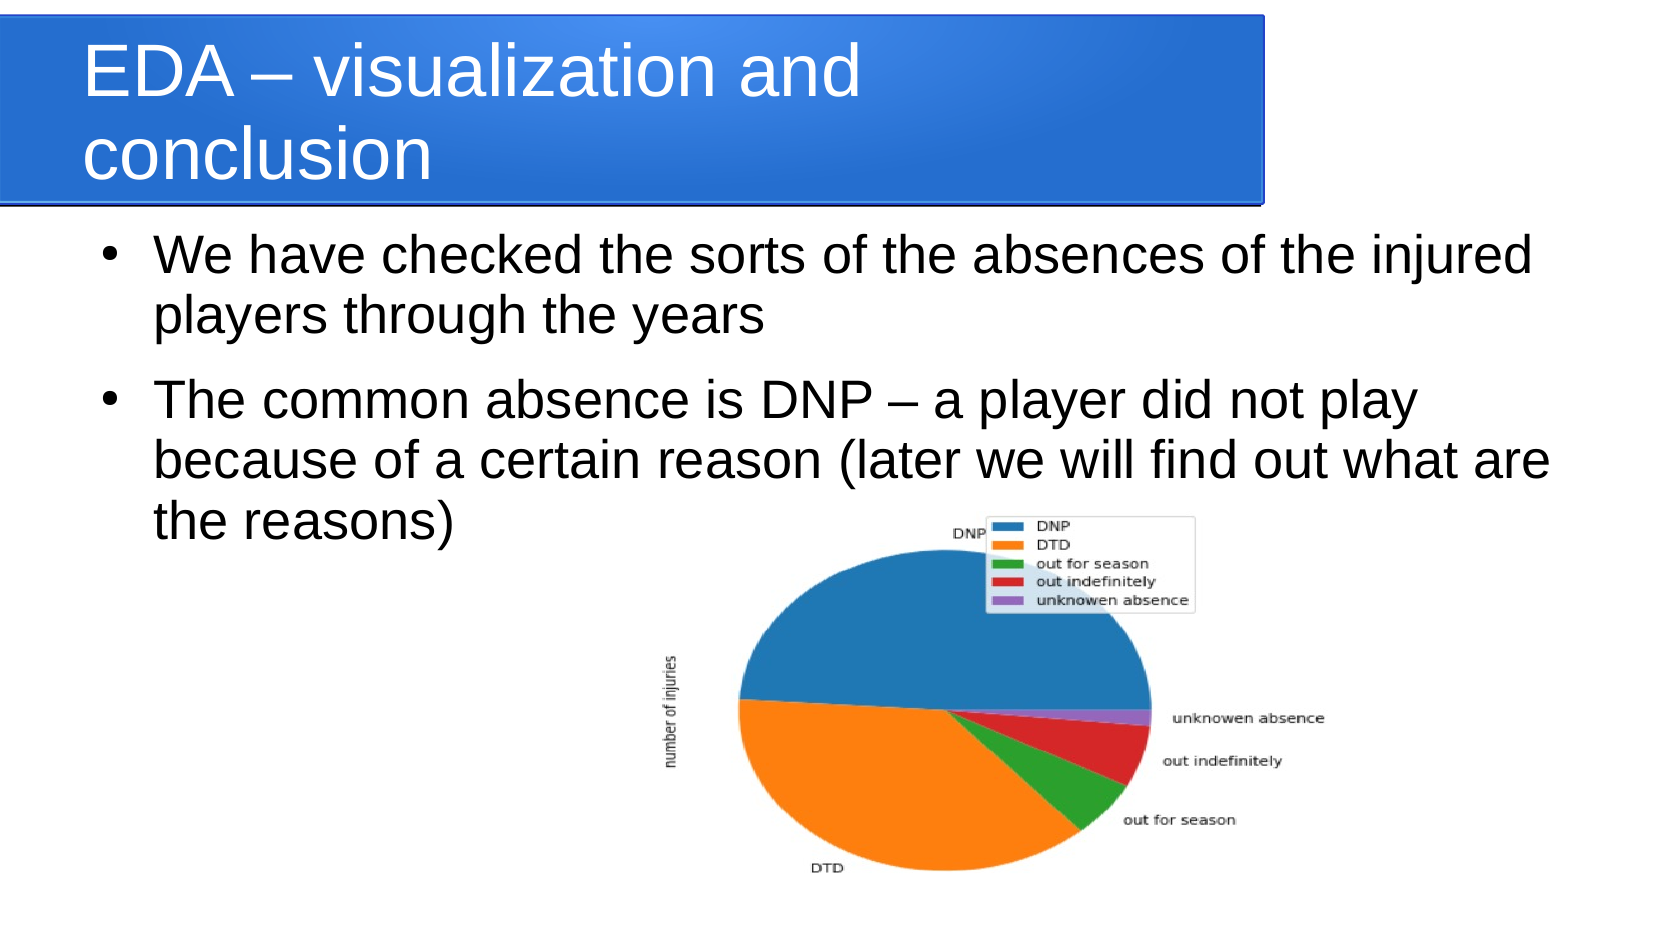

# EDA – visualization and conclusion
We have checked the sorts of the absences of the injured players through the years
The common absence is DNP – a player did not play because of a certain reason (later we will find out what are the reasons)